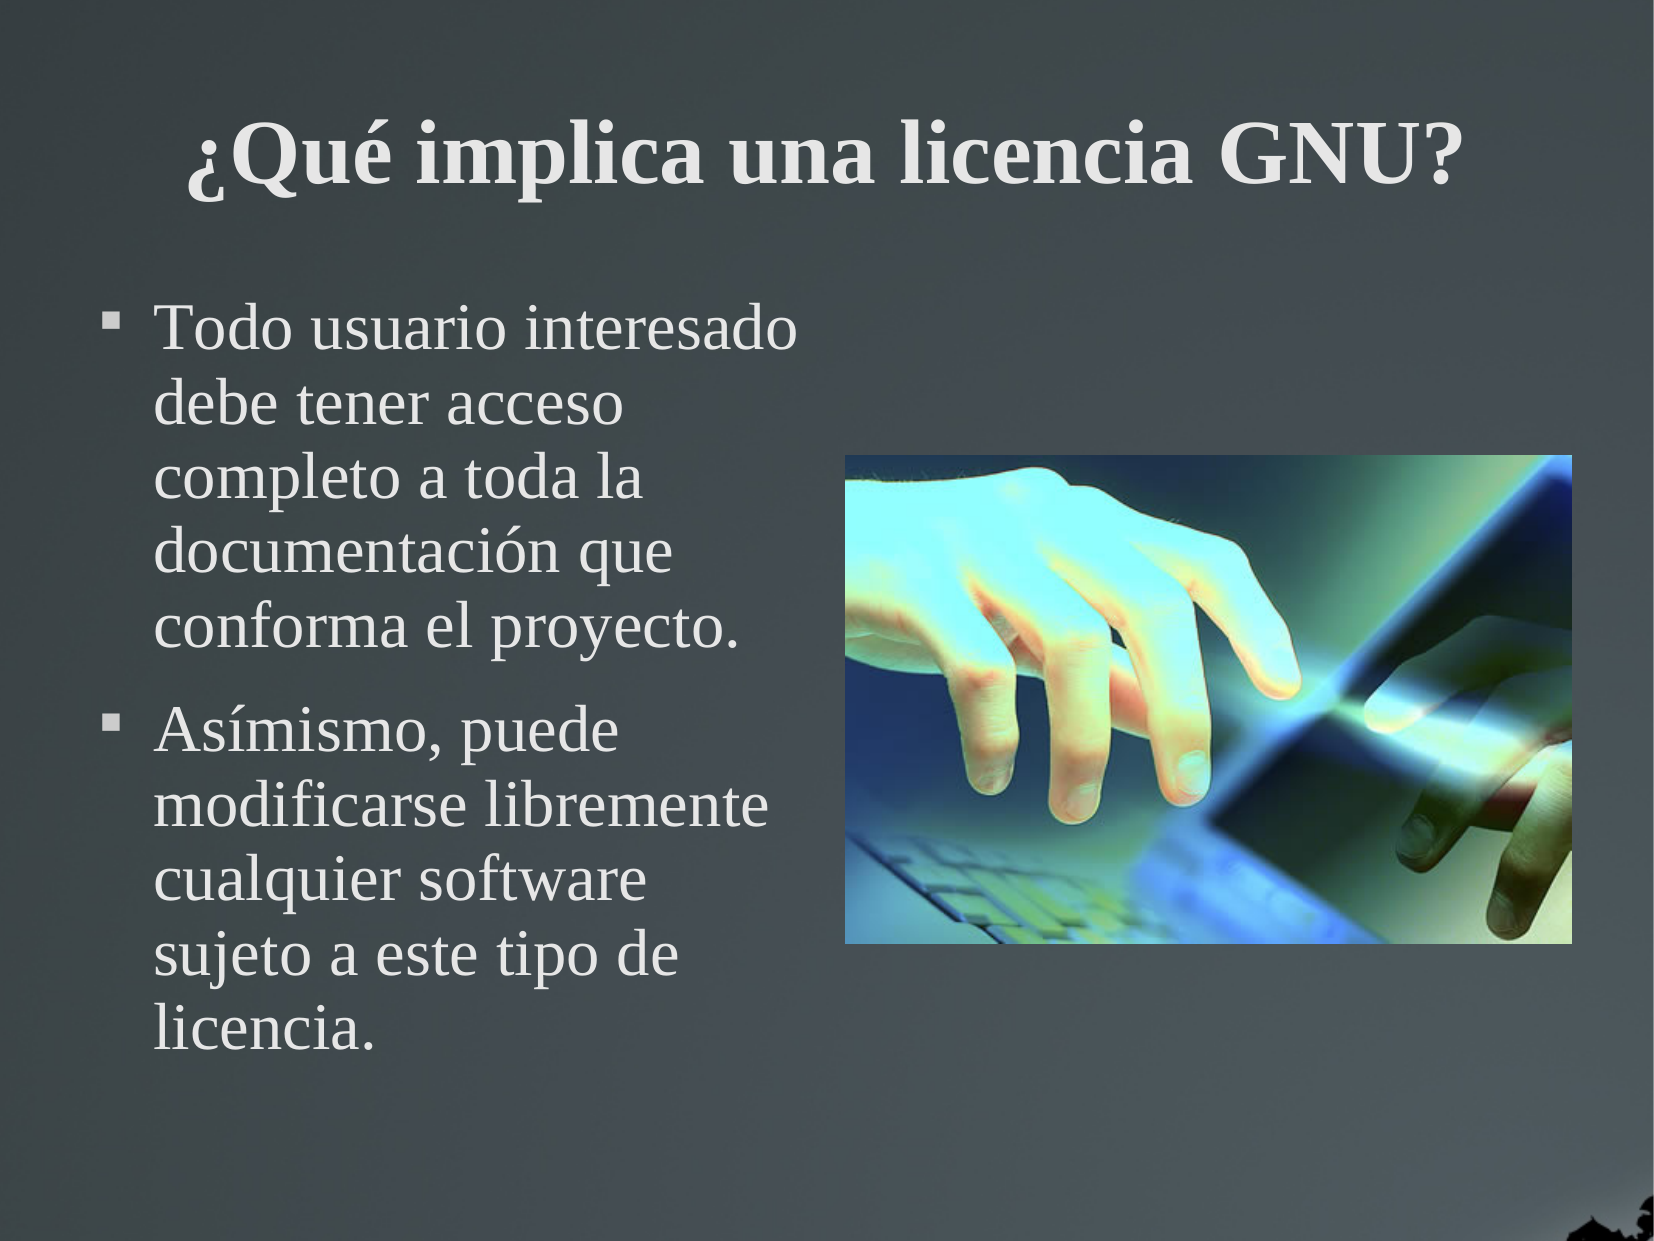

# ¿Qué implica una licencia GNU?
Todo usuario interesado debe tener acceso completo a toda la documentación que conforma el proyecto.
Asímismo, puede modificarse libremente cualquier software sujeto a este tipo de licencia.